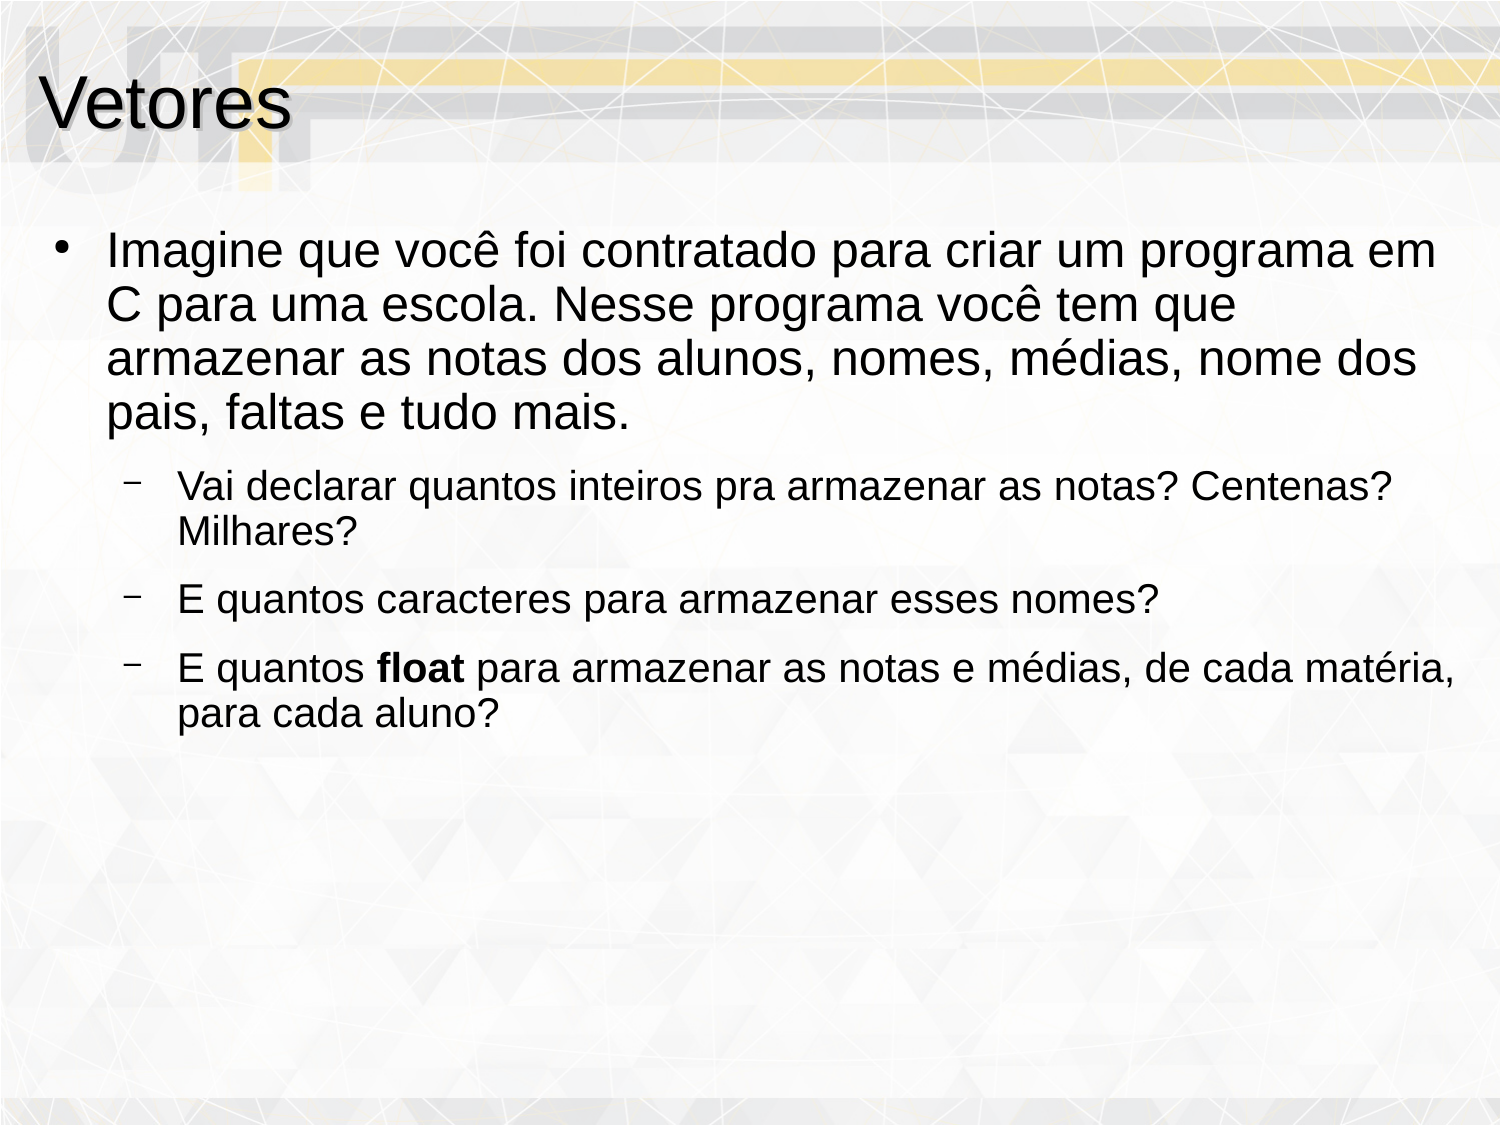

# Vetores
Imagine que você foi contratado para criar um programa em C para uma escola. Nesse programa você tem que armazenar as notas dos alunos, nomes, médias, nome dos pais, faltas e tudo mais.
Vai declarar quantos inteiros pra armazenar as notas? Centenas? Milhares?
E quantos caracteres para armazenar esses nomes?
E quantos float para armazenar as notas e médias, de cada matéria, para cada aluno?